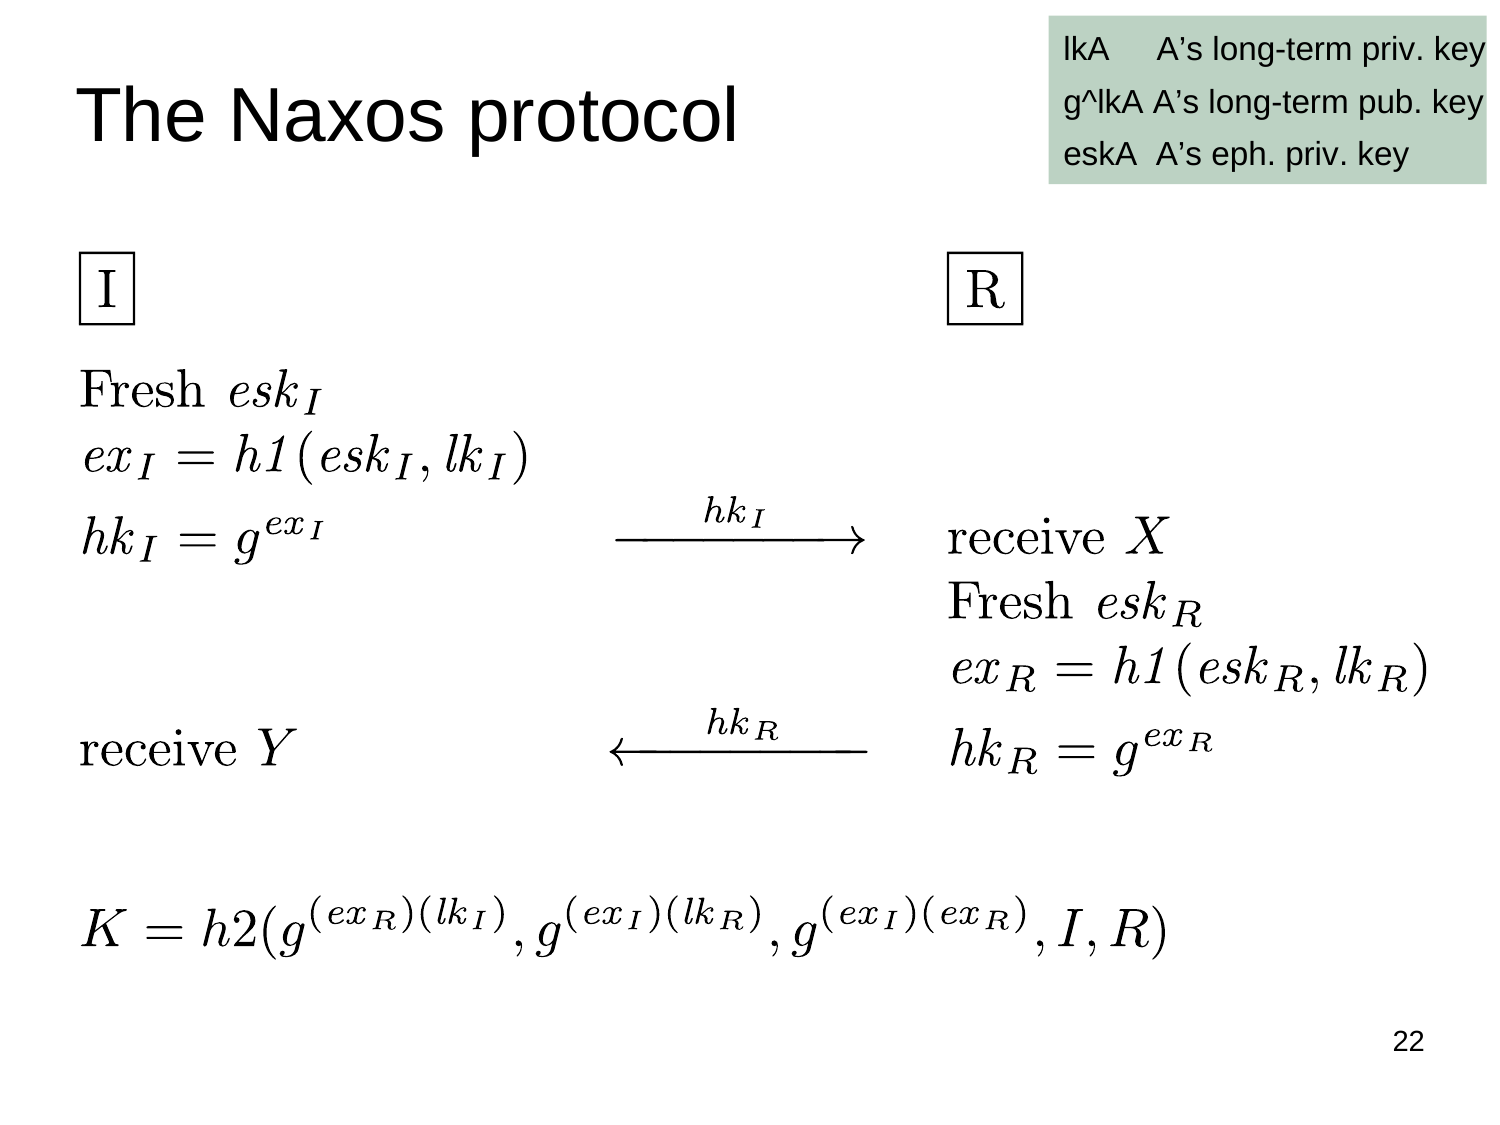

lkA	 A’s long-term priv. key
g^lkA A’s long-term pub. key
eskA A’s eph. priv. key
# The Naxos protocol
22